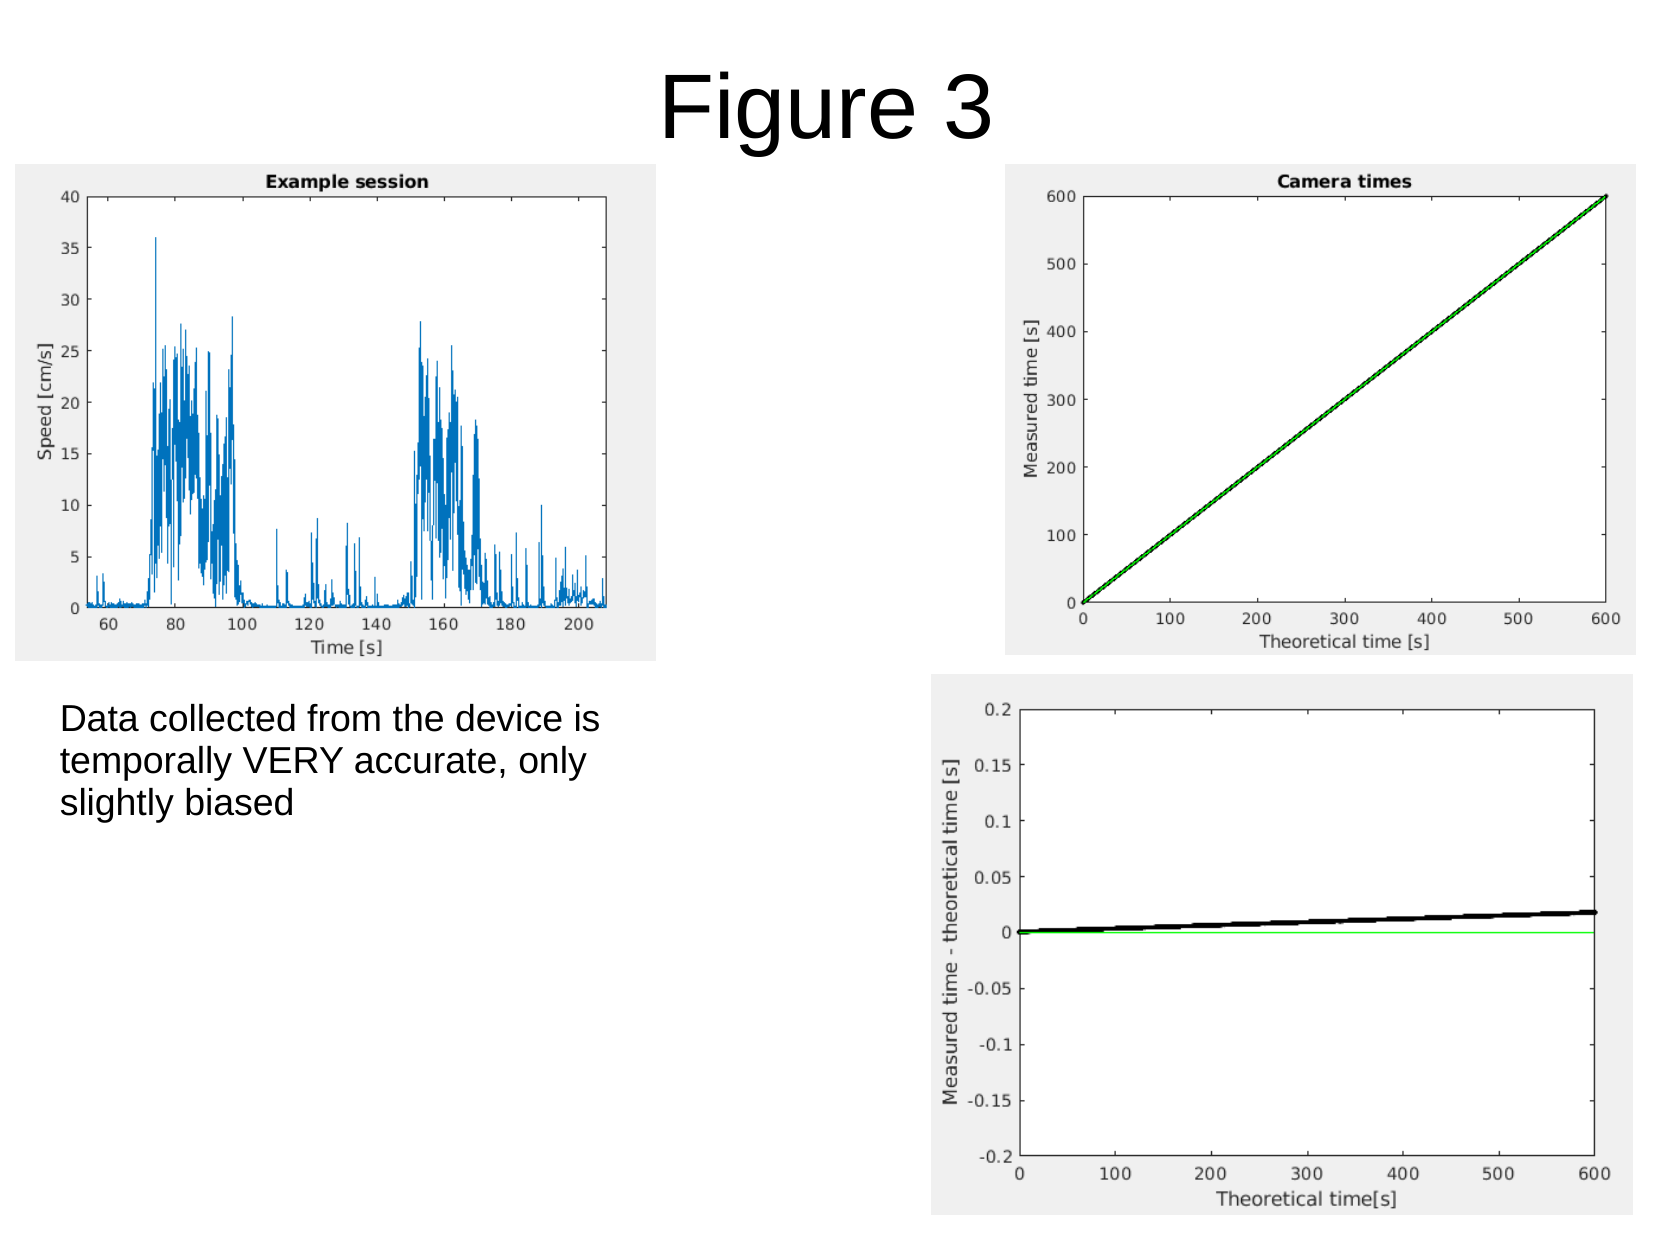

# Figure 3
Data collected from the device is temporally VERY accurate, only slightly biased